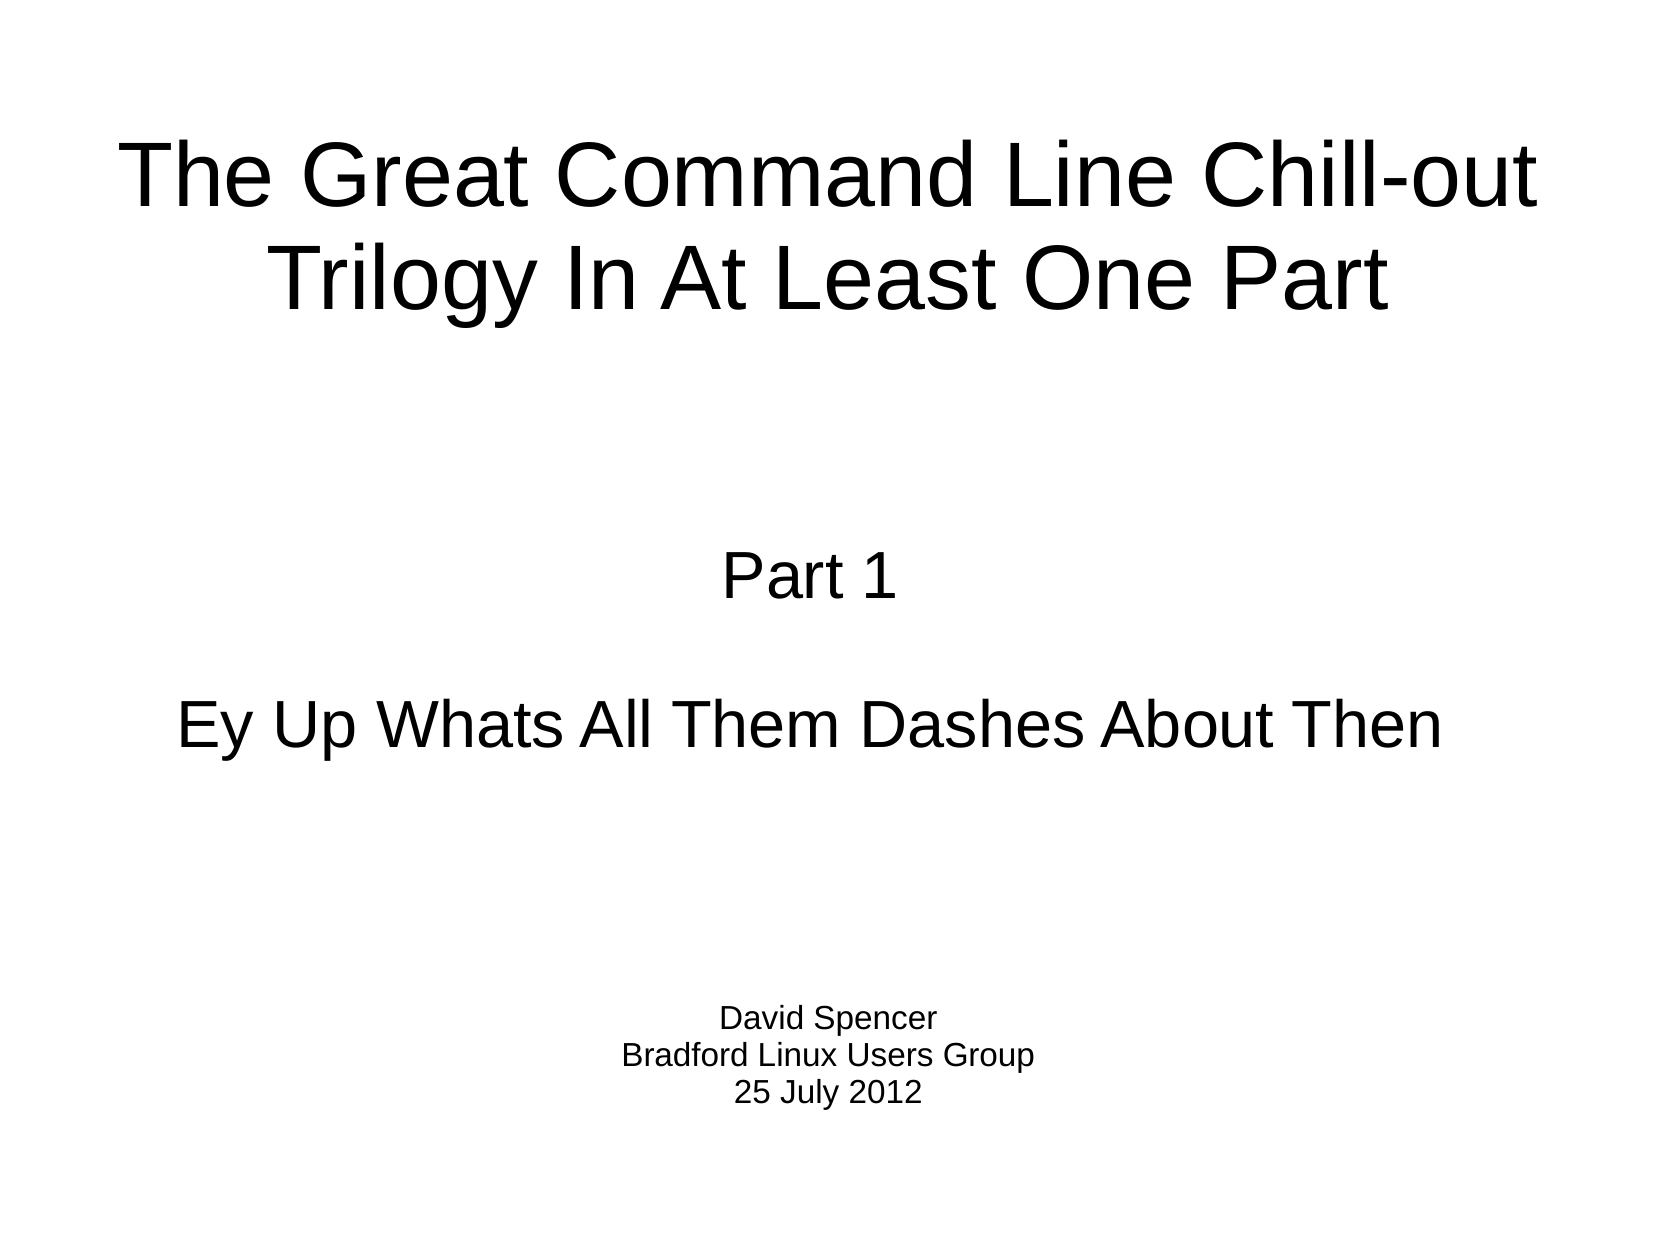

# The Great Command Line Chill-out Trilogy In At Least One Part
Part 1
Ey Up Whats All Them Dashes About Then
David Spencer
Bradford Linux Users Group
25 July 2012